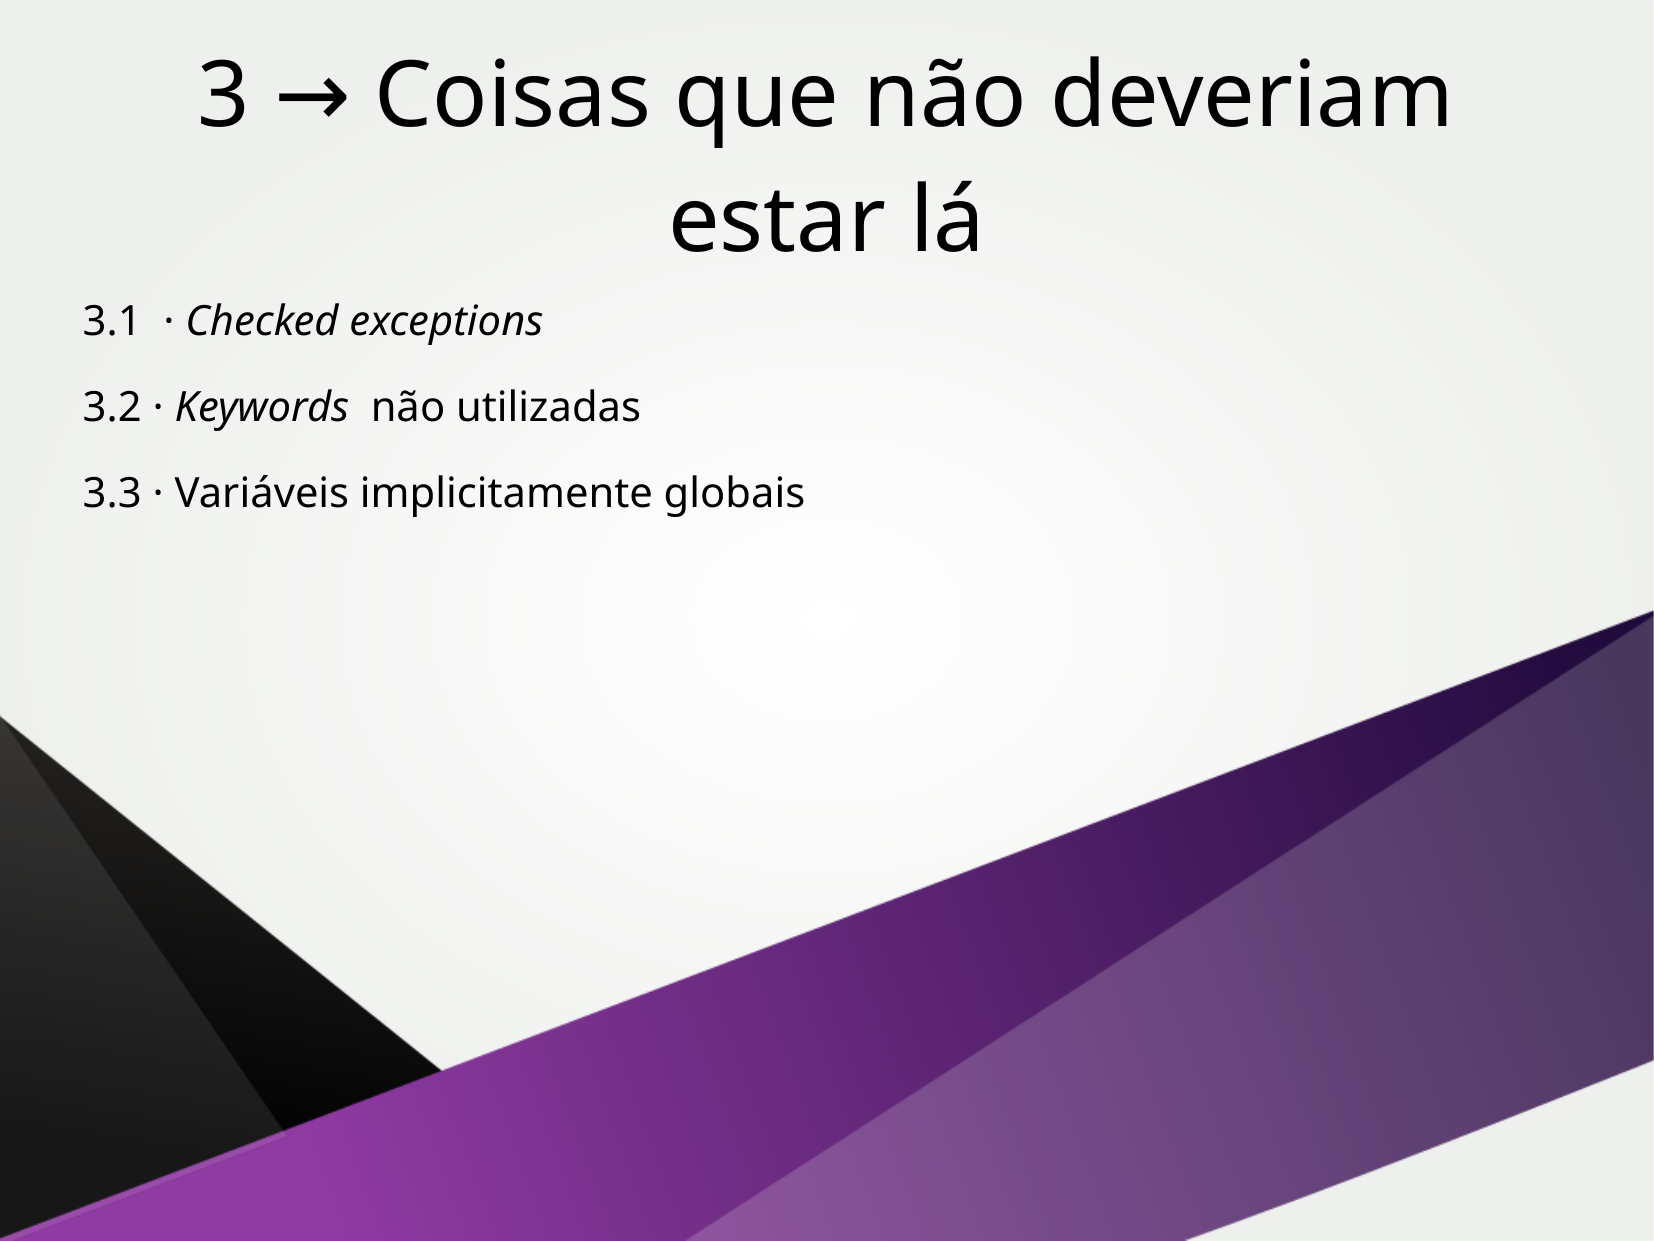

# 3 → Coisas que não deveriam estar lá
3.1 · Checked exceptions
3.2 · Keywords não utilizadas
3.3 · Variáveis implicitamente globais